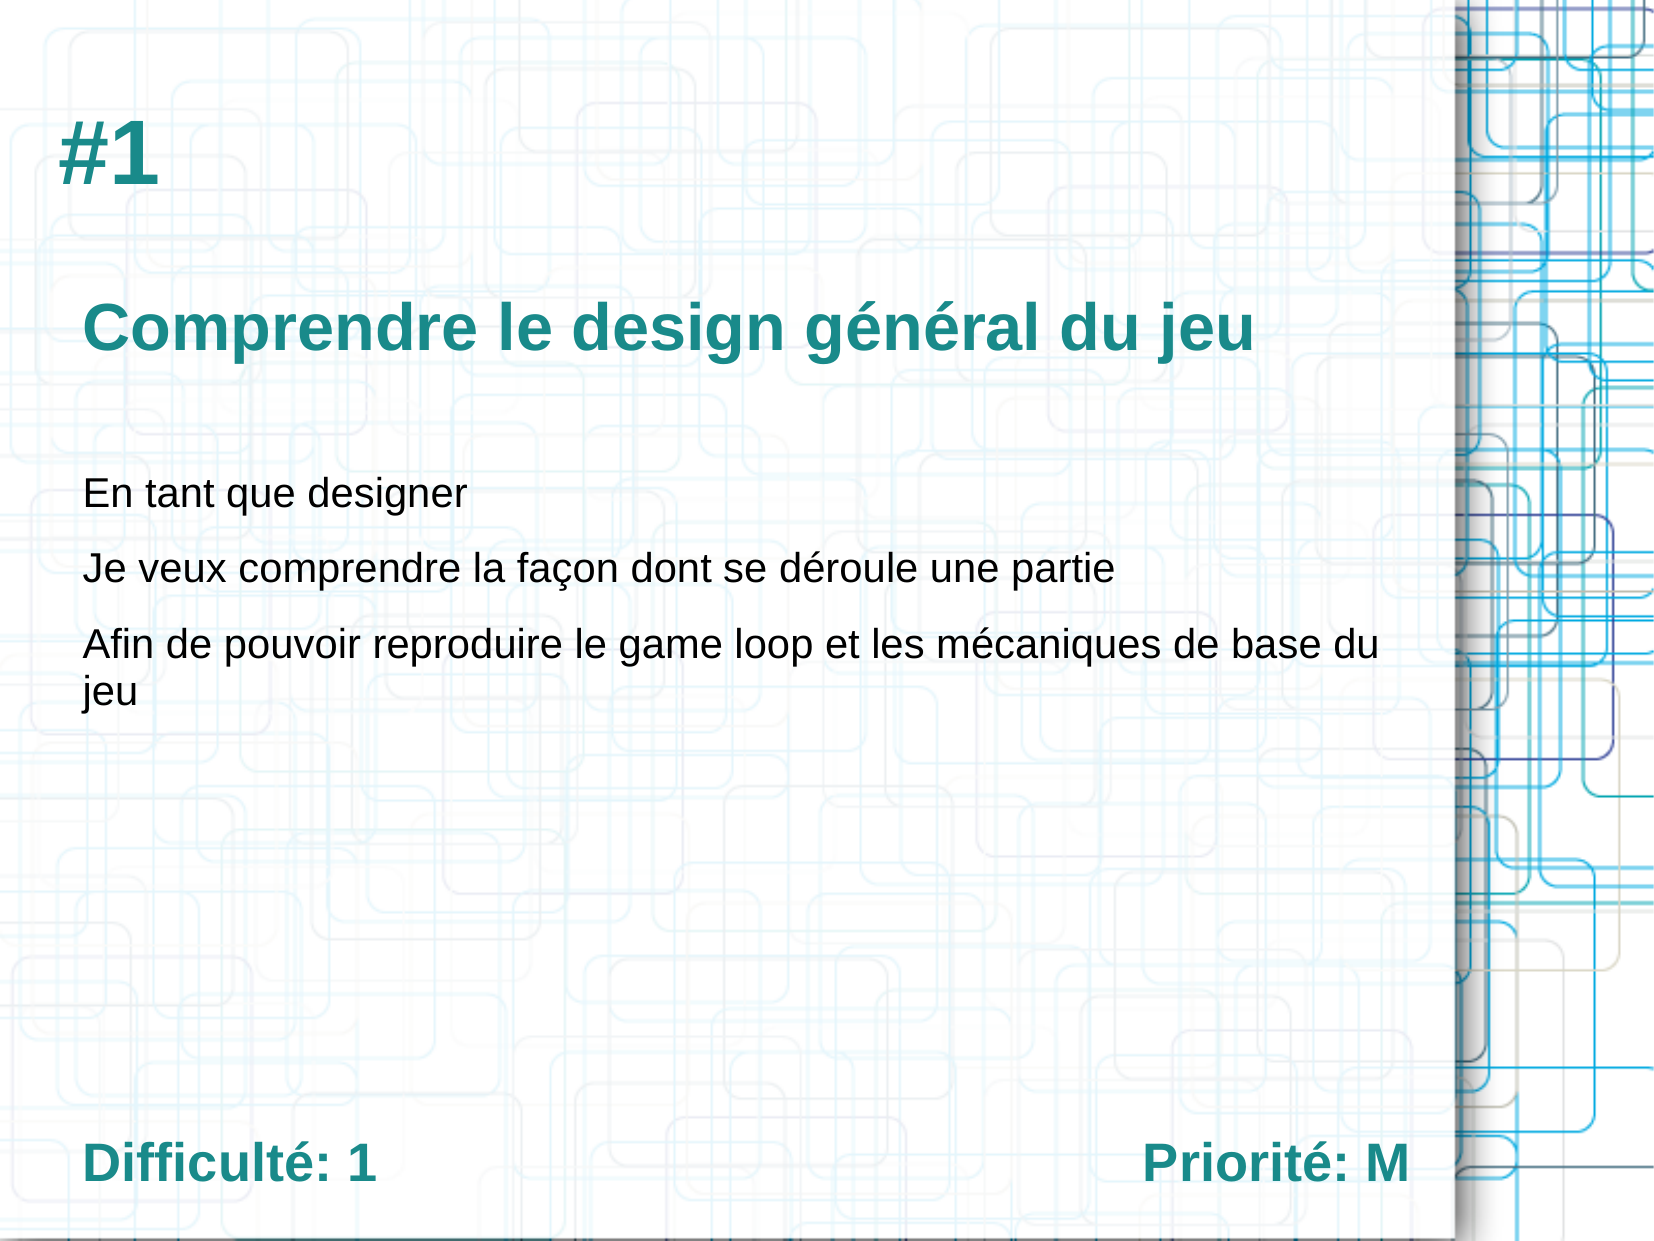

# #1
Comprendre le design général du jeu
En tant que designer
Je veux comprendre la façon dont se déroule une partie
Afin de pouvoir reproduire le game loop et les mécaniques de base du jeu
Difficulté: 1 Priorité: M